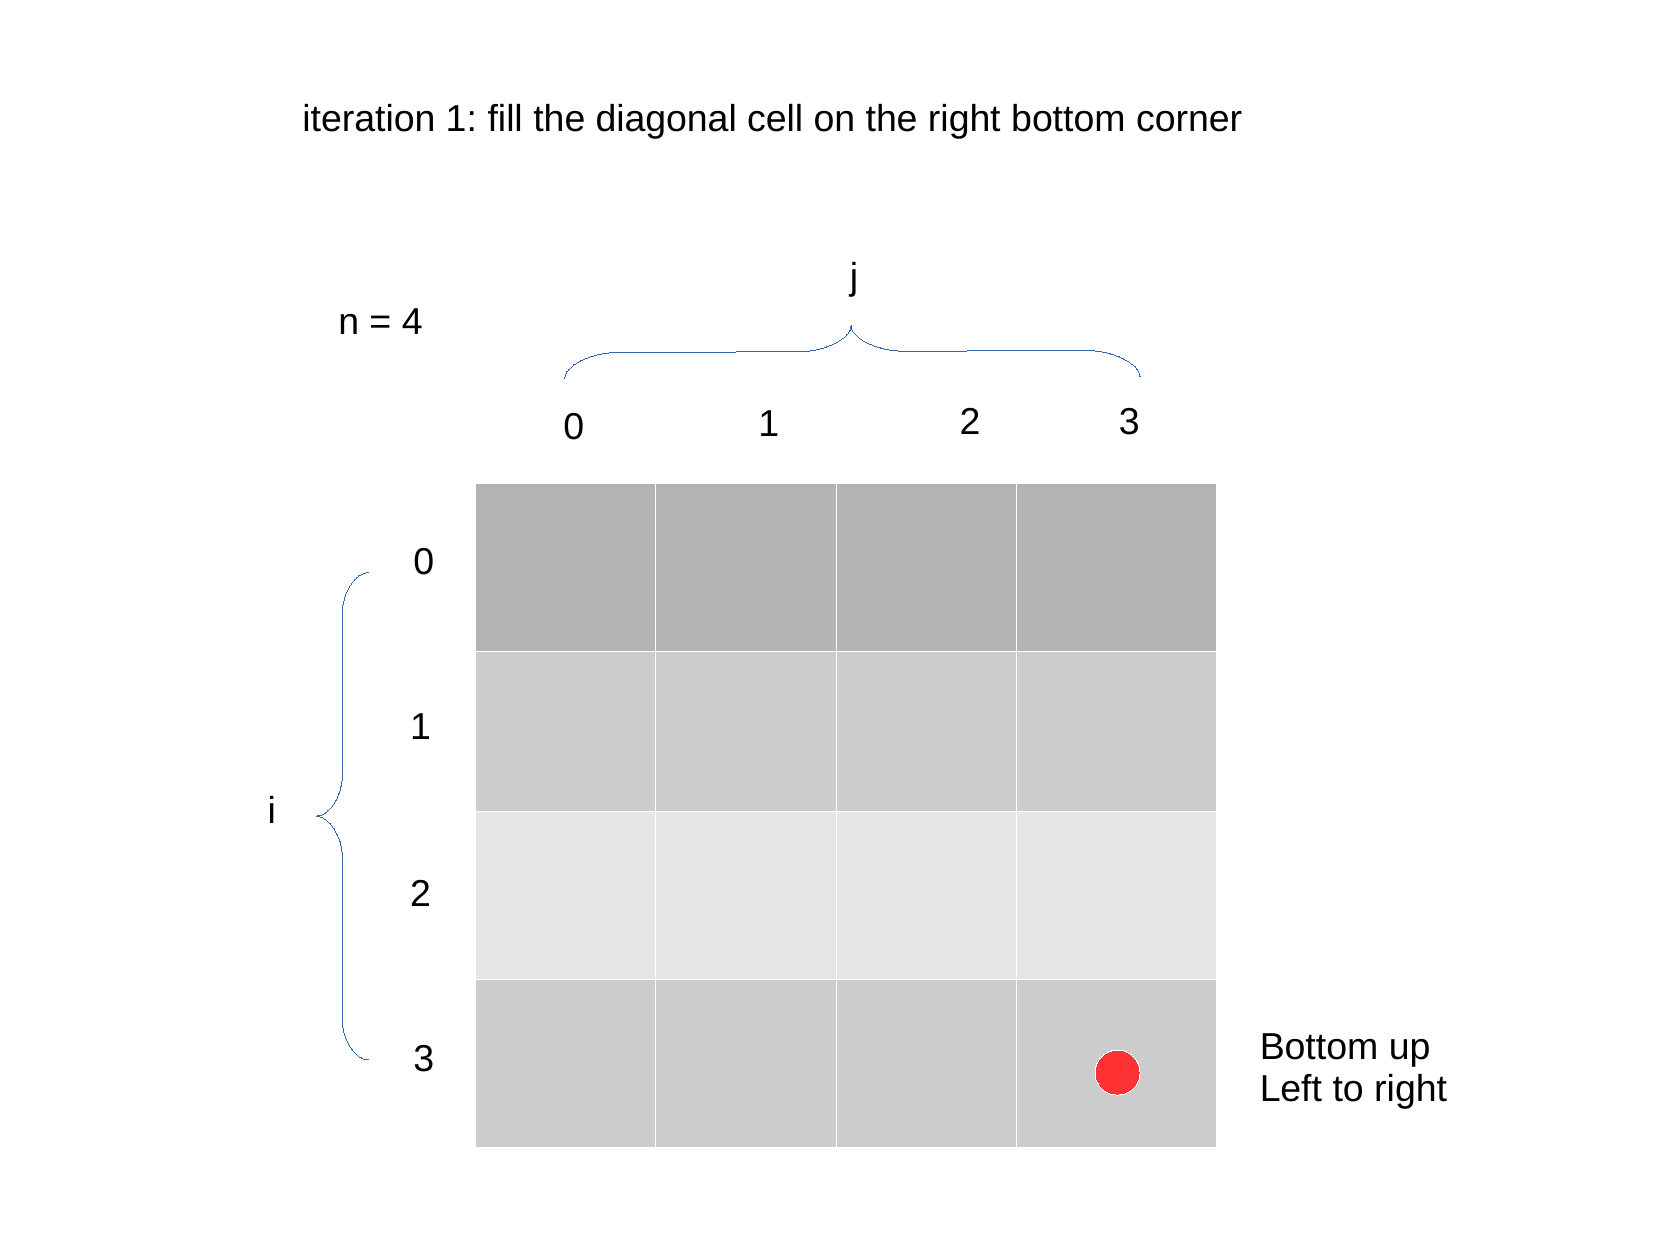

iteration 1: fill the diagonal cell on the right bottom corner
j
n = 4
2
3
1
0
| | | | |
| --- | --- | --- | --- |
| | | | |
| | | | |
| | | | |
0
1
i
2
Bottom up
Left to right
3